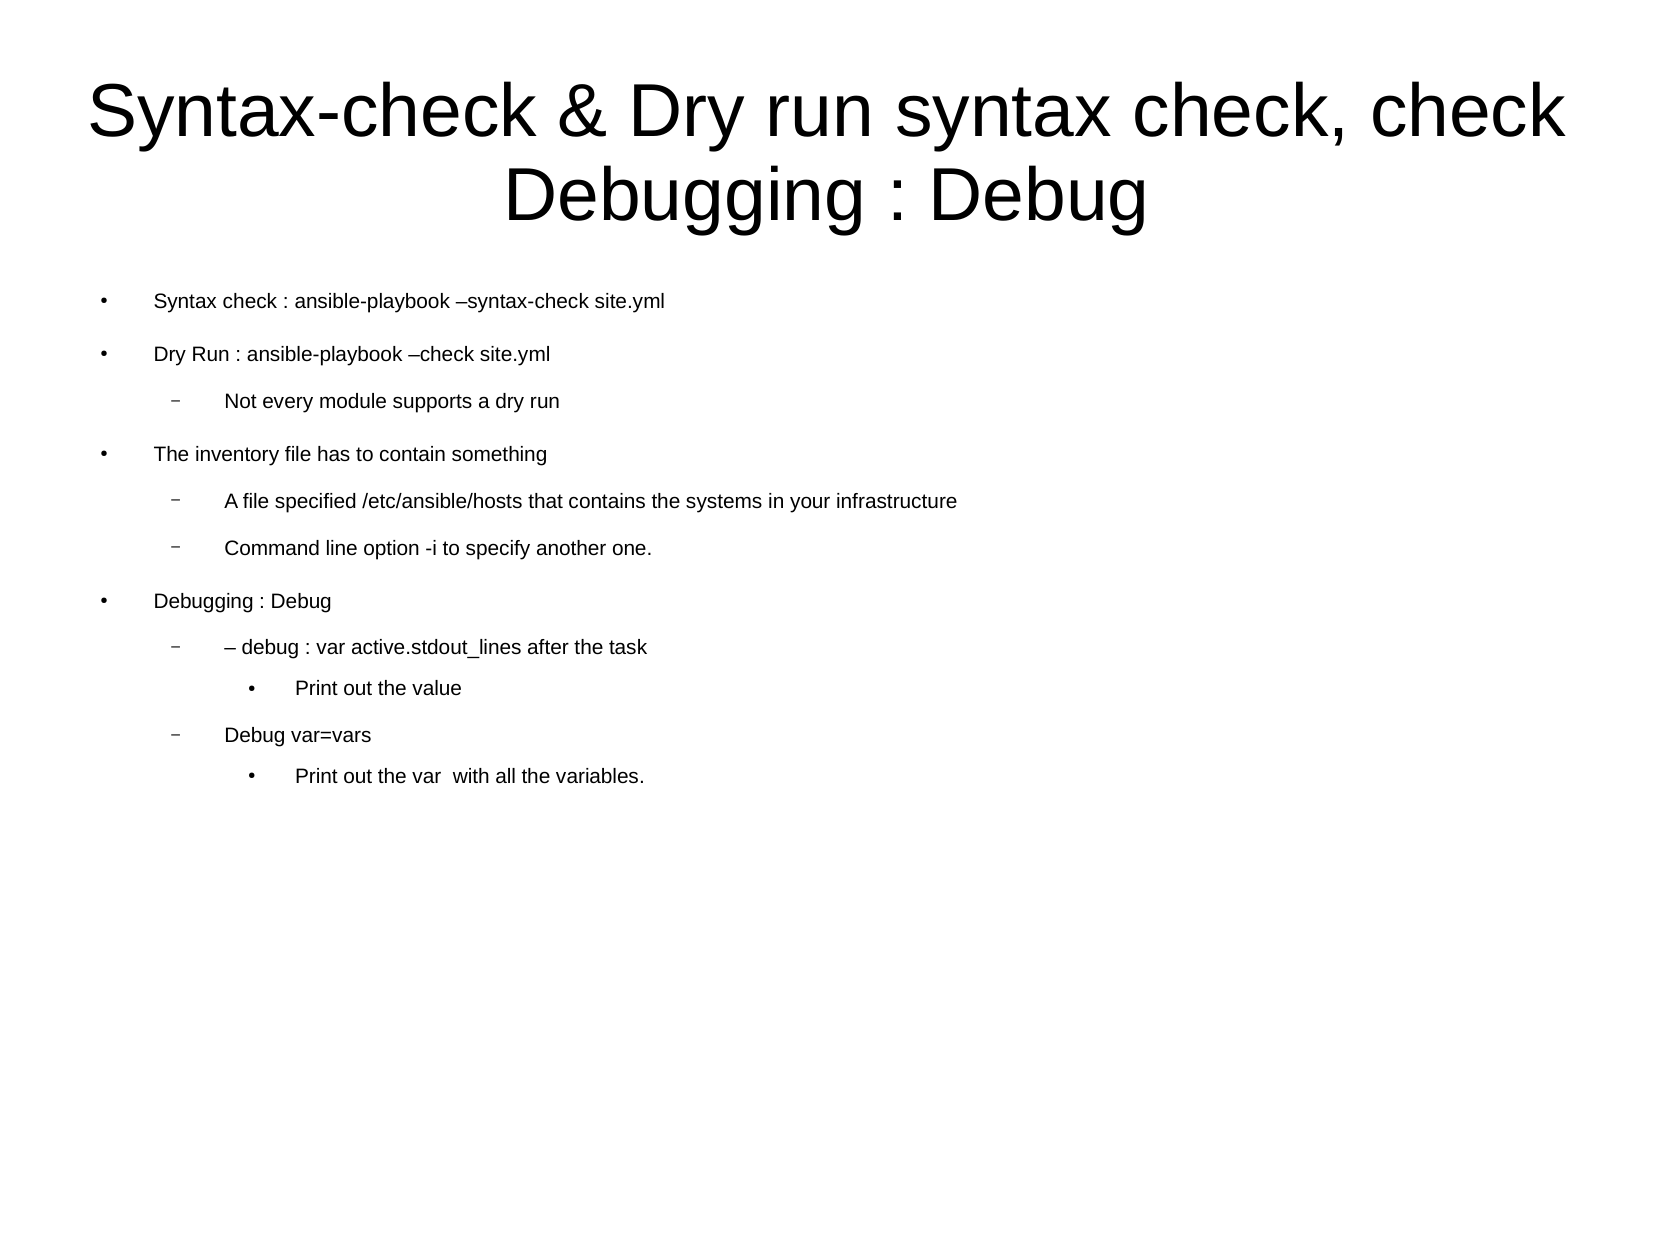

# Syntax-check & Dry run syntax check, check Debugging : Debug
Syntax check : ansible-playbook –syntax-check site.yml
Dry Run : ansible-playbook –check site.yml
Not every module supports a dry run
The inventory file has to contain something
A file specified /etc/ansible/hosts that contains the systems in your infrastructure
Command line option -i to specify another one.
Debugging : Debug
– debug : var active.stdout_lines after the task
Print out the value
Debug var=vars
Print out the var with all the variables.